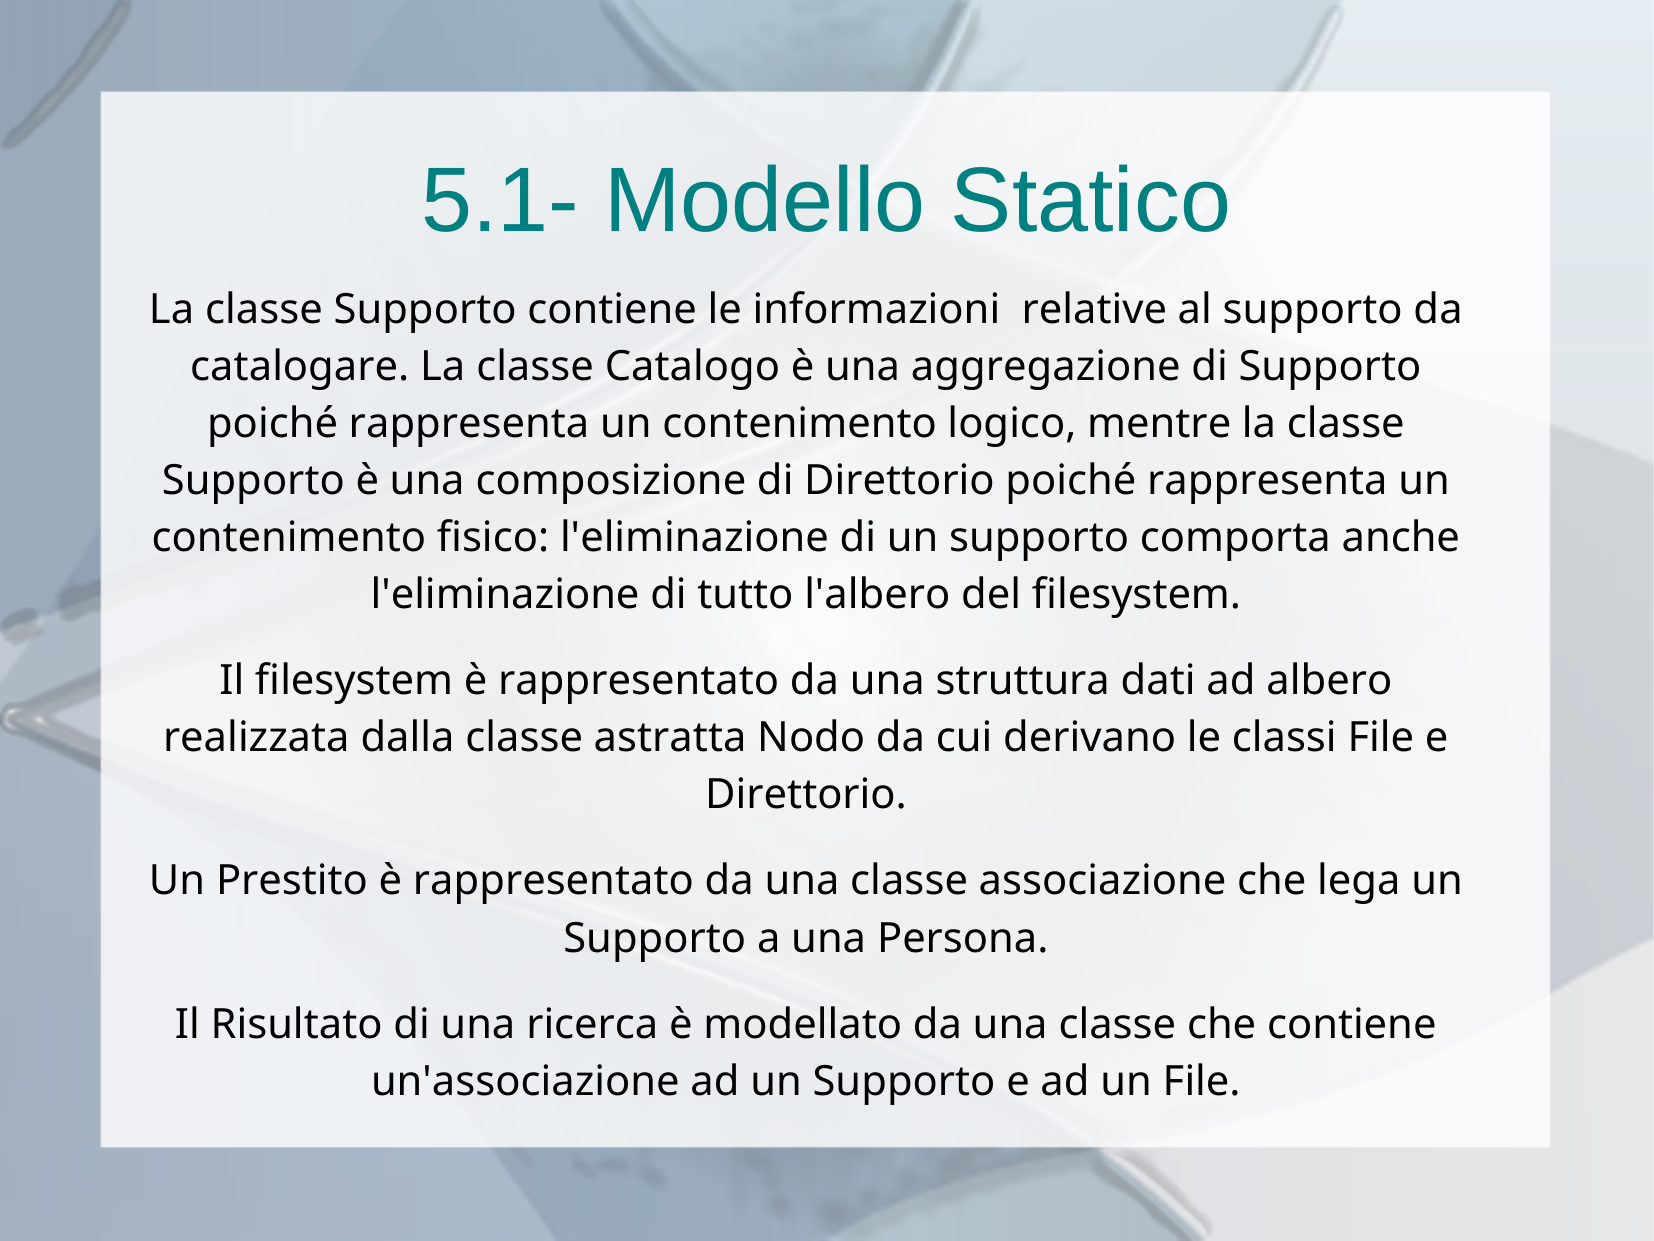

# 5.1- Modello Statico
La classe Supporto contiene le informazioni relative al supporto da catalogare. La classe Catalogo è una aggregazione di Supporto poiché rappresenta un contenimento logico, mentre la classe Supporto è una composizione di Direttorio poiché rappresenta un contenimento fisico: l'eliminazione di un supporto comporta anche l'eliminazione di tutto l'albero del filesystem.
Il filesystem è rappresentato da una struttura dati ad albero realizzata dalla classe astratta Nodo da cui derivano le classi File e Direttorio.
Un Prestito è rappresentato da una classe associazione che lega un Supporto a una Persona.
Il Risultato di una ricerca è modellato da una classe che contiene un'associazione ad un Supporto e ad un File.